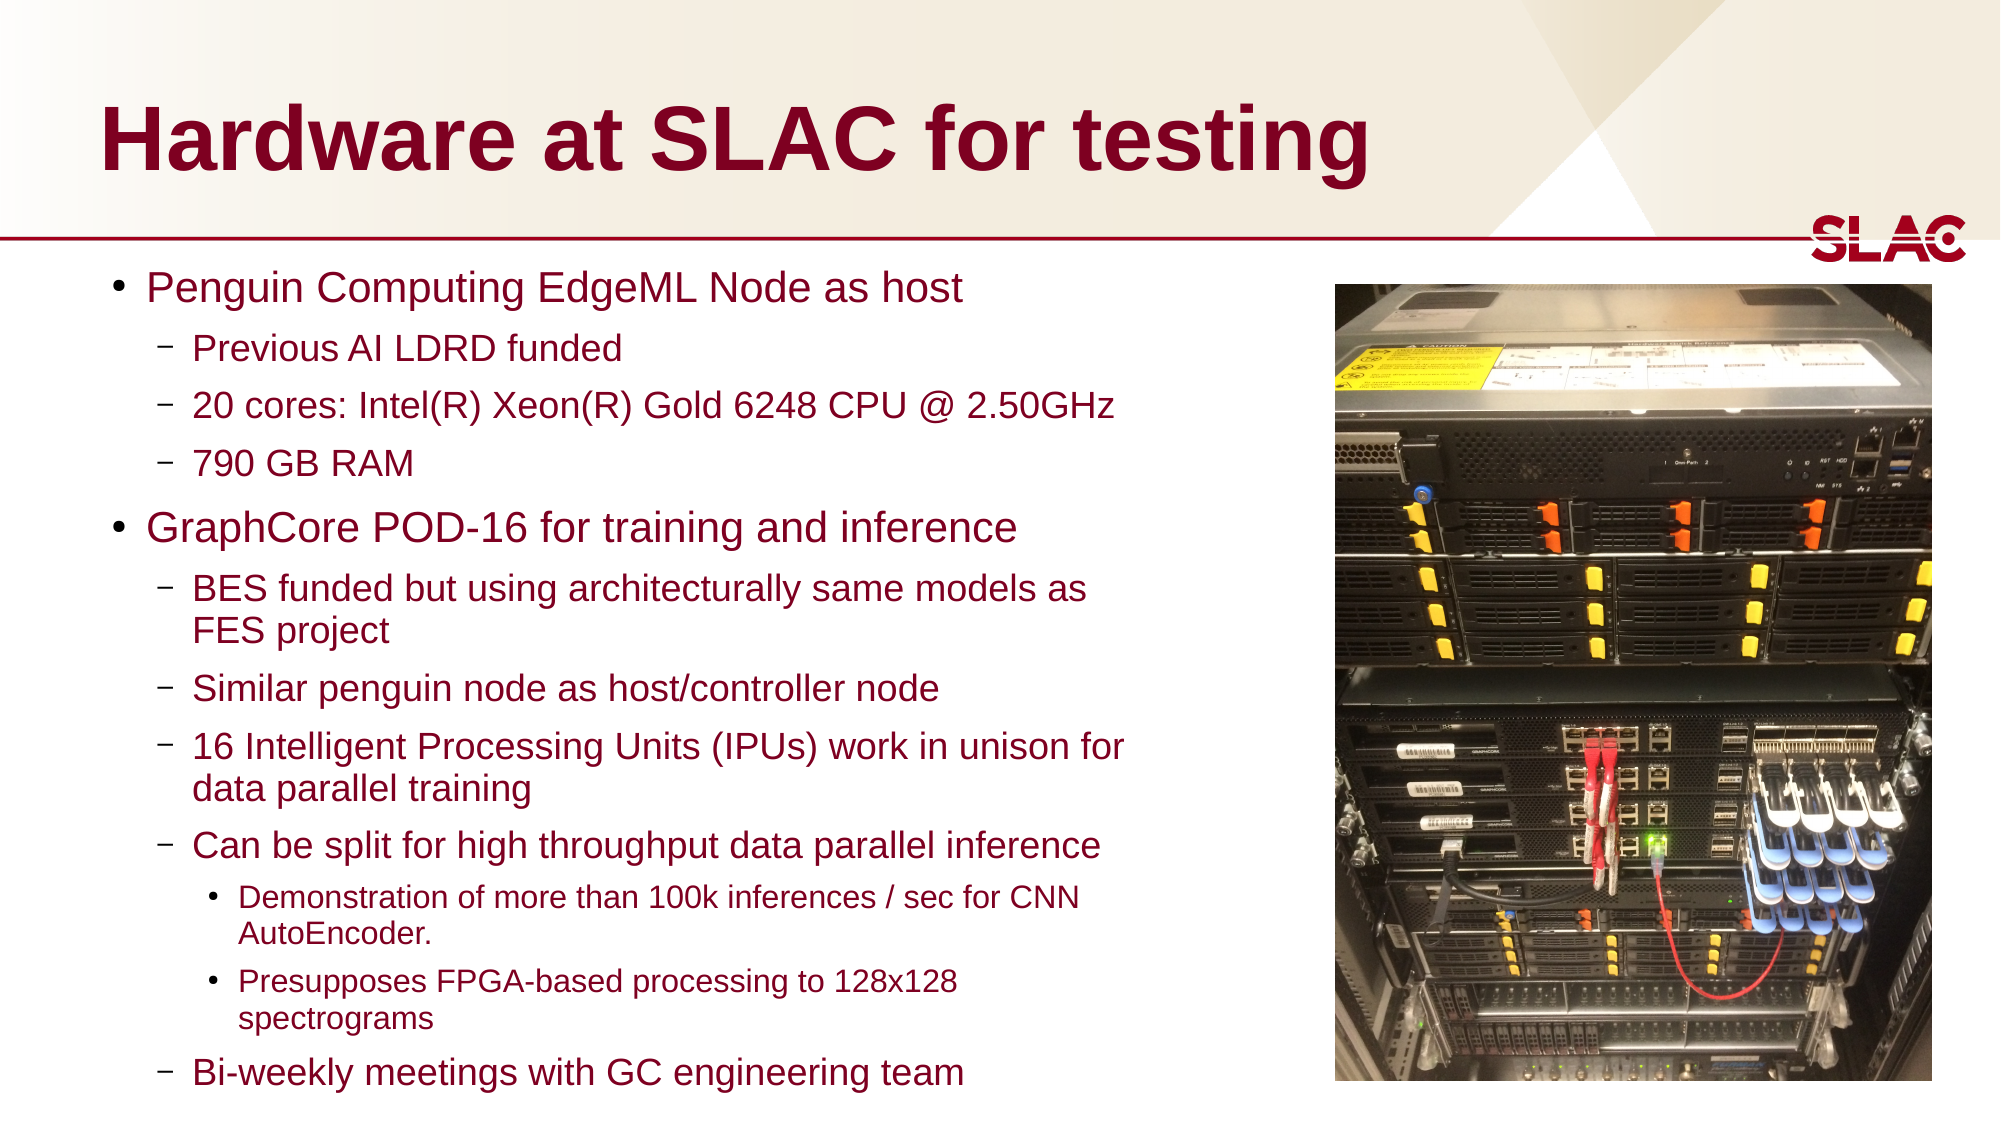

# Hardware at SLAC for testing
Penguin Computing EdgeML Node as host
Previous AI LDRD funded
20 cores: Intel(R) Xeon(R) Gold 6248 CPU @ 2.50GHz
790 GB RAM
GraphCore POD-16 for training and inference
BES funded but using architecturally same models as FES project
Similar penguin node as host/controller node
16 Intelligent Processing Units (IPUs) work in unison for data parallel training
Can be split for high throughput data parallel inference
Demonstration of more than 100k inferences / sec for CNN AutoEncoder.
Presupposes FPGA-based processing to 128x128 spectrograms
Bi-weekly meetings with GC engineering team